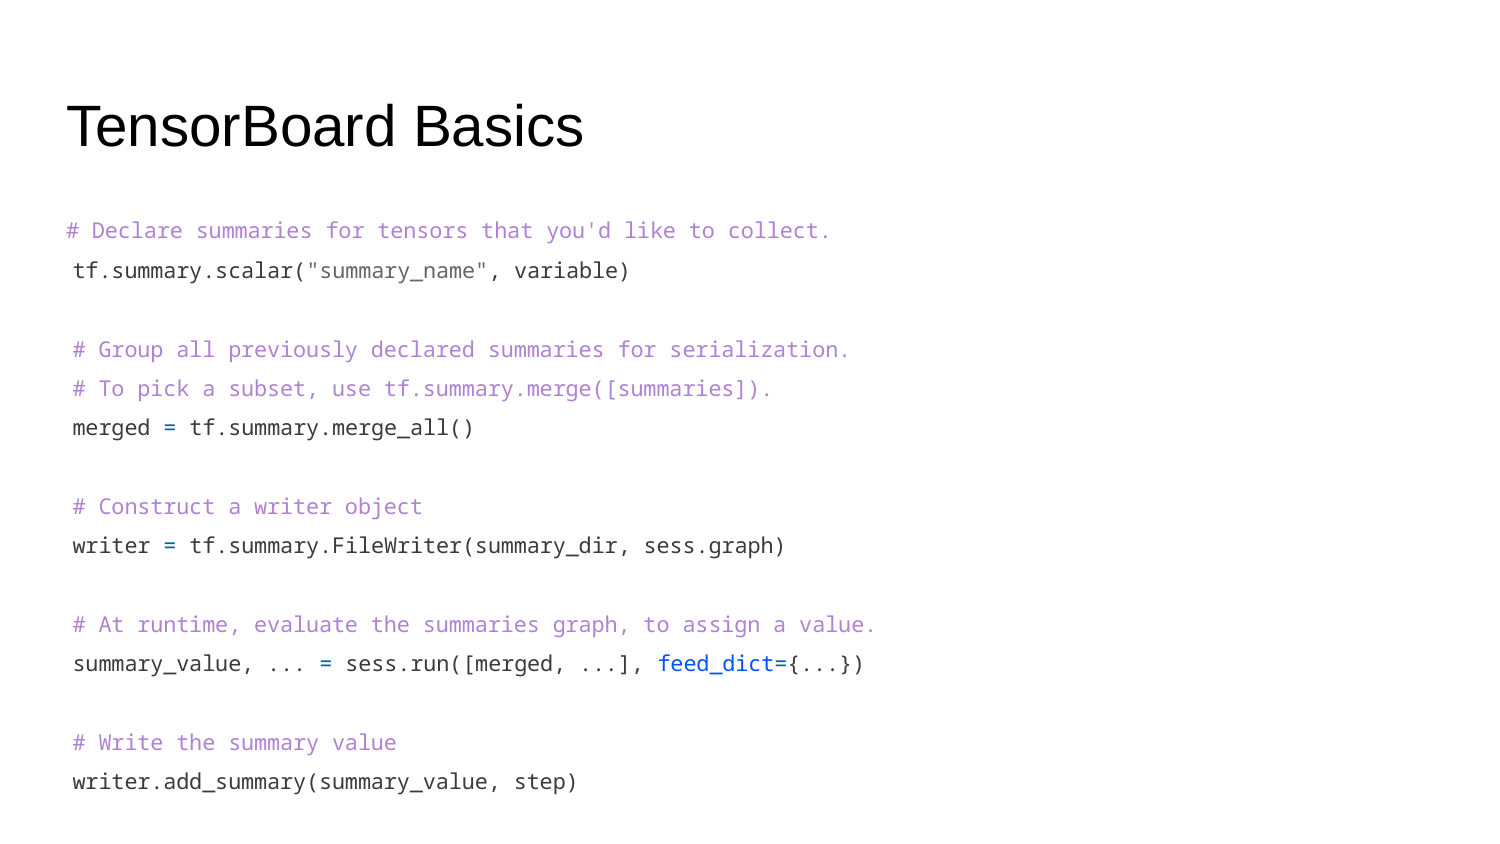

# TensorBoard Basics
# Declare summaries for tensors that you'd like to collect. tf.summary.scalar("summary_name", variable) # Group all previously declared summaries for serialization. # To pick a subset, use tf.summary.merge([summaries]). merged = tf.summary.merge_all() # Construct a writer object writer = tf.summary.FileWriter(summary_dir, sess.graph) # At runtime, evaluate the summaries graph, to assign a value. summary_value, ... = sess.run([merged, ...], feed_dict={...}) # Write the summary value writer.add_summary(summary_value, step)